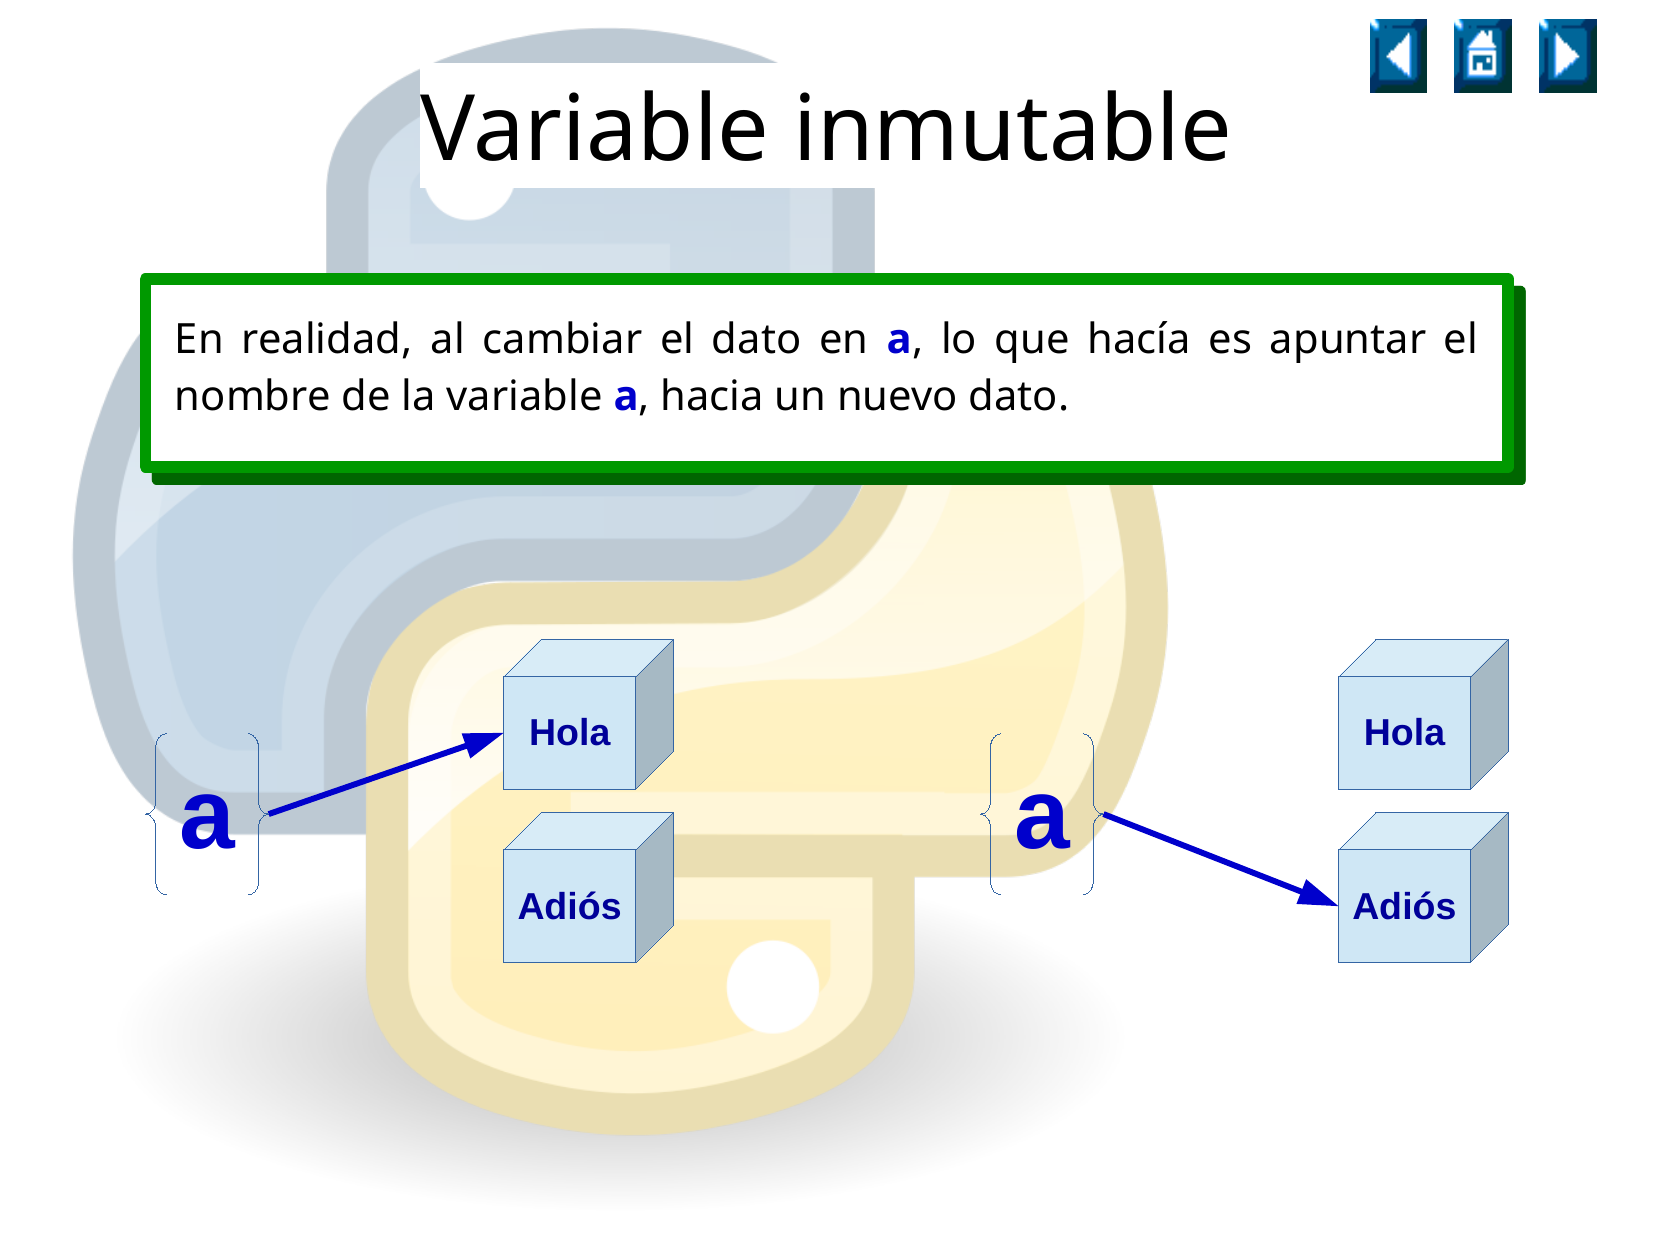

# Variable inmutable
En realidad, al cambiar el dato en a, lo que hacía es apuntar el nombre de la variable a, hacia un nuevo dato.
Hola
a
Adiós
Hola
a
Adiós